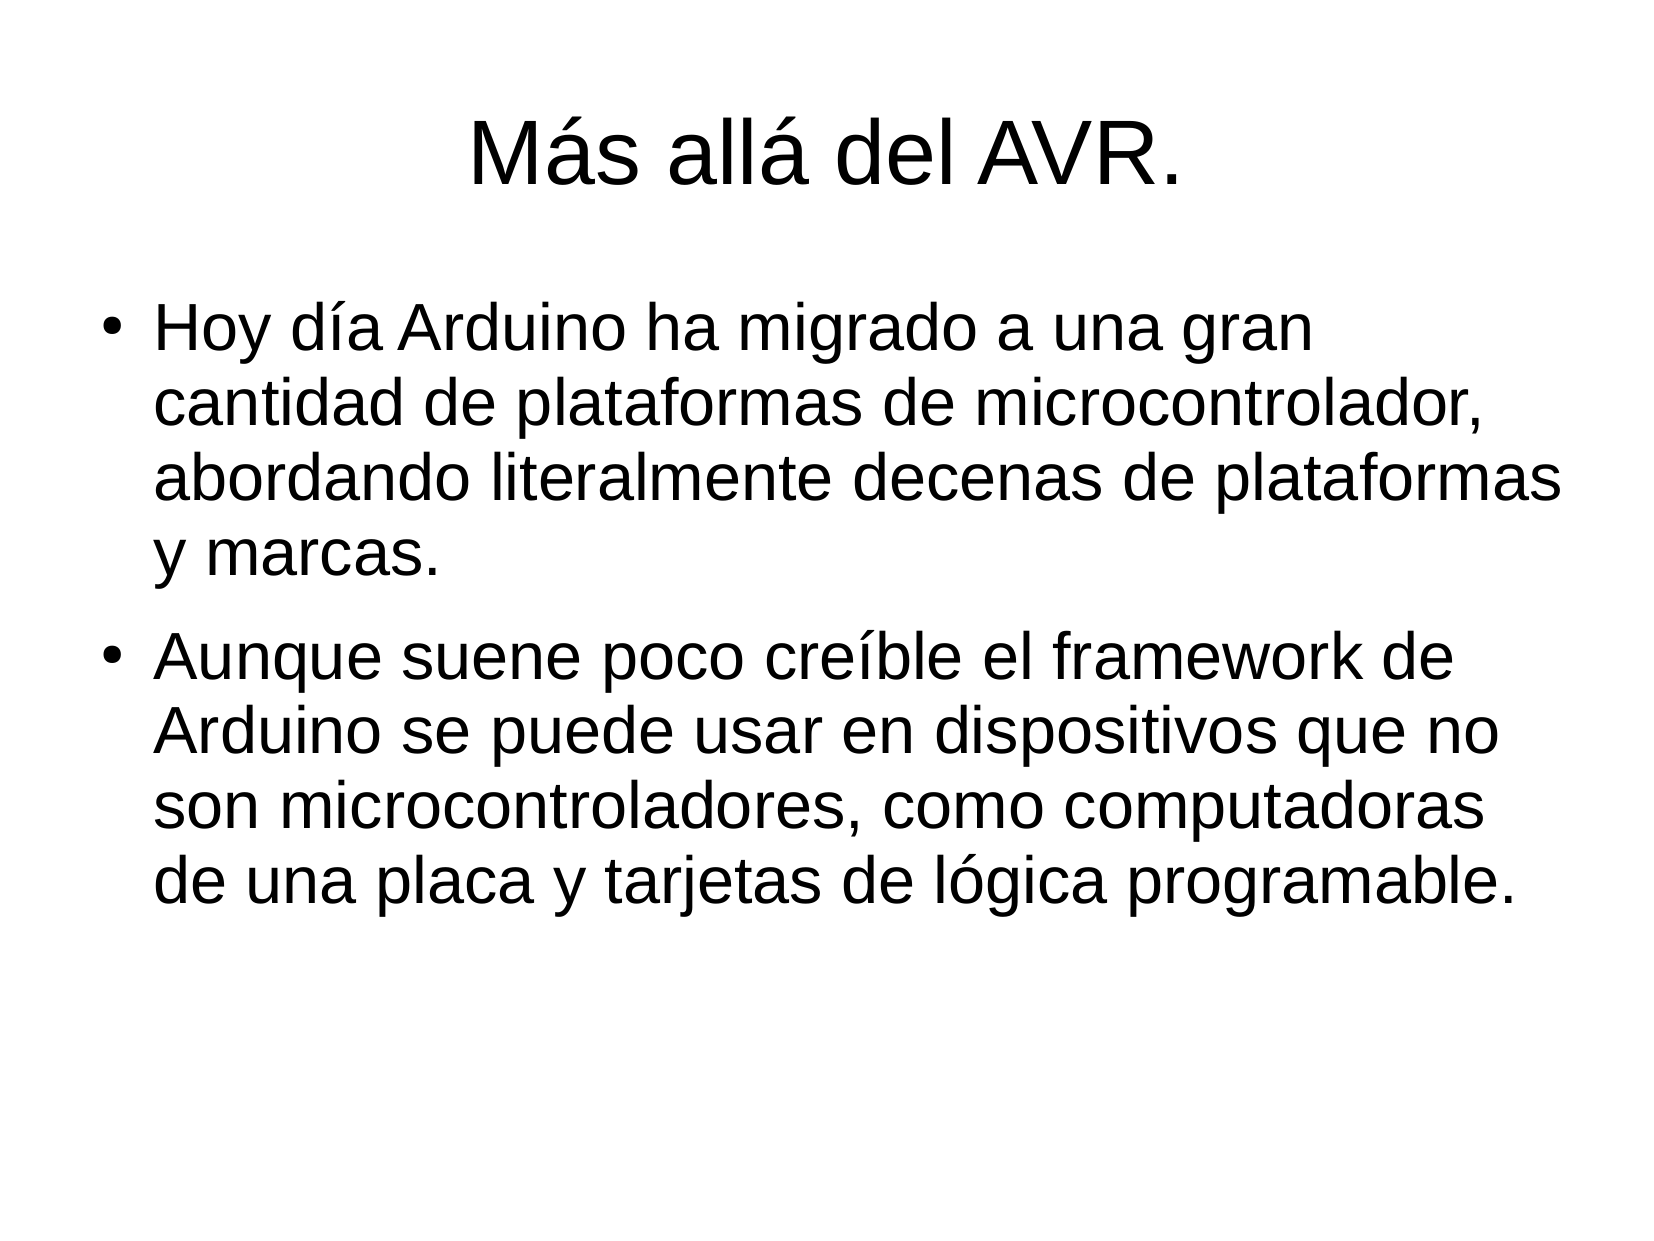

# Más allá del AVR.
Hoy día Arduino ha migrado a una gran cantidad de plataformas de microcontrolador, abordando literalmente decenas de plataformas y marcas.
Aunque suene poco creíble el framework de Arduino se puede usar en dispositivos que no son microcontroladores, como computadoras de una placa y tarjetas de lógica programable.